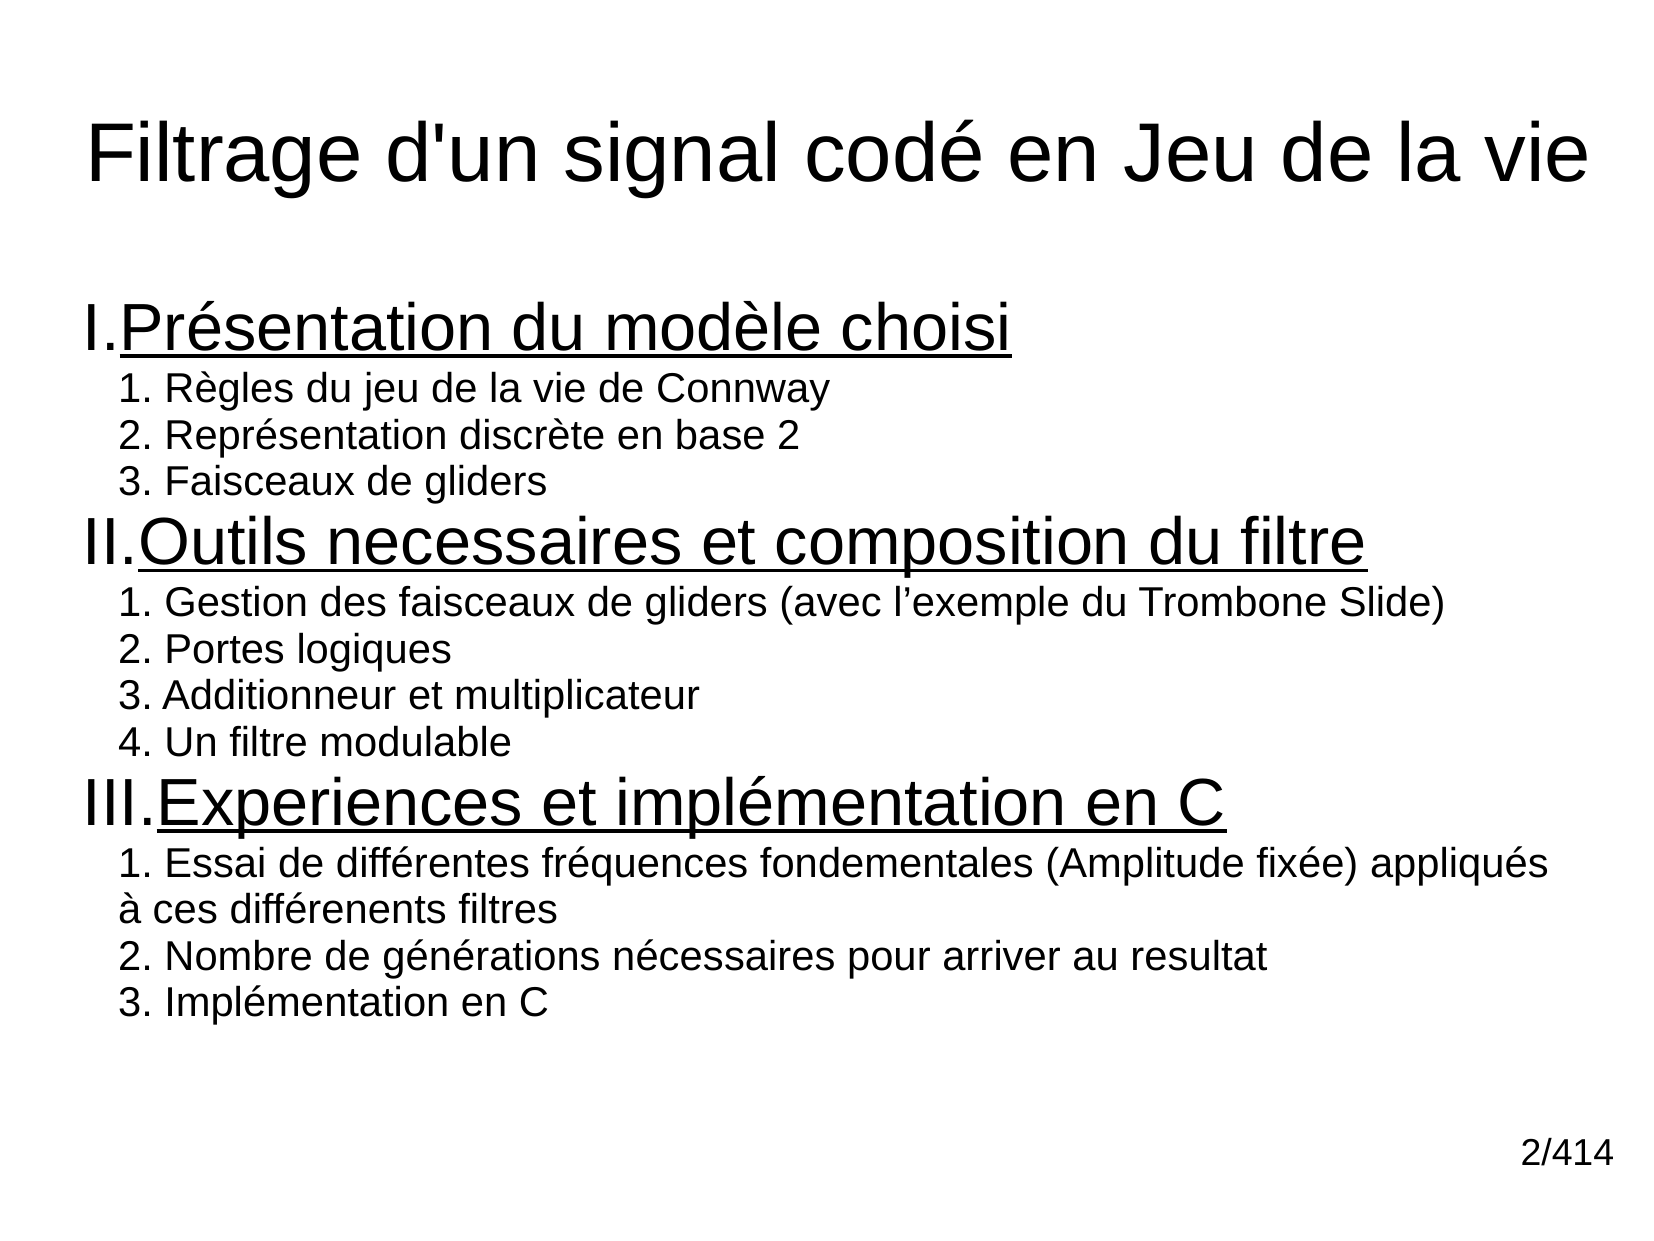

# Filtrage d'un signal codé en Jeu de la vie
Présentation du modèle choisi
1. Règles du jeu de la vie de Connway
2. Représentation discrète en base 2
3. Faisceaux de gliders
Outils necessaires et composition du filtre
1. Gestion des faisceaux de gliders (avec l’exemple du Trombone Slide)
2. Portes logiques
3. Additionneur et multiplicateur
4. Un filtre modulable
Experiences et implémentation en C
1. Essai de différentes fréquences fondementales (Amplitude fixée) appliqués à ces différenents filtres
2. Nombre de générations nécessaires pour arriver au resultat
3. Implémentation en C